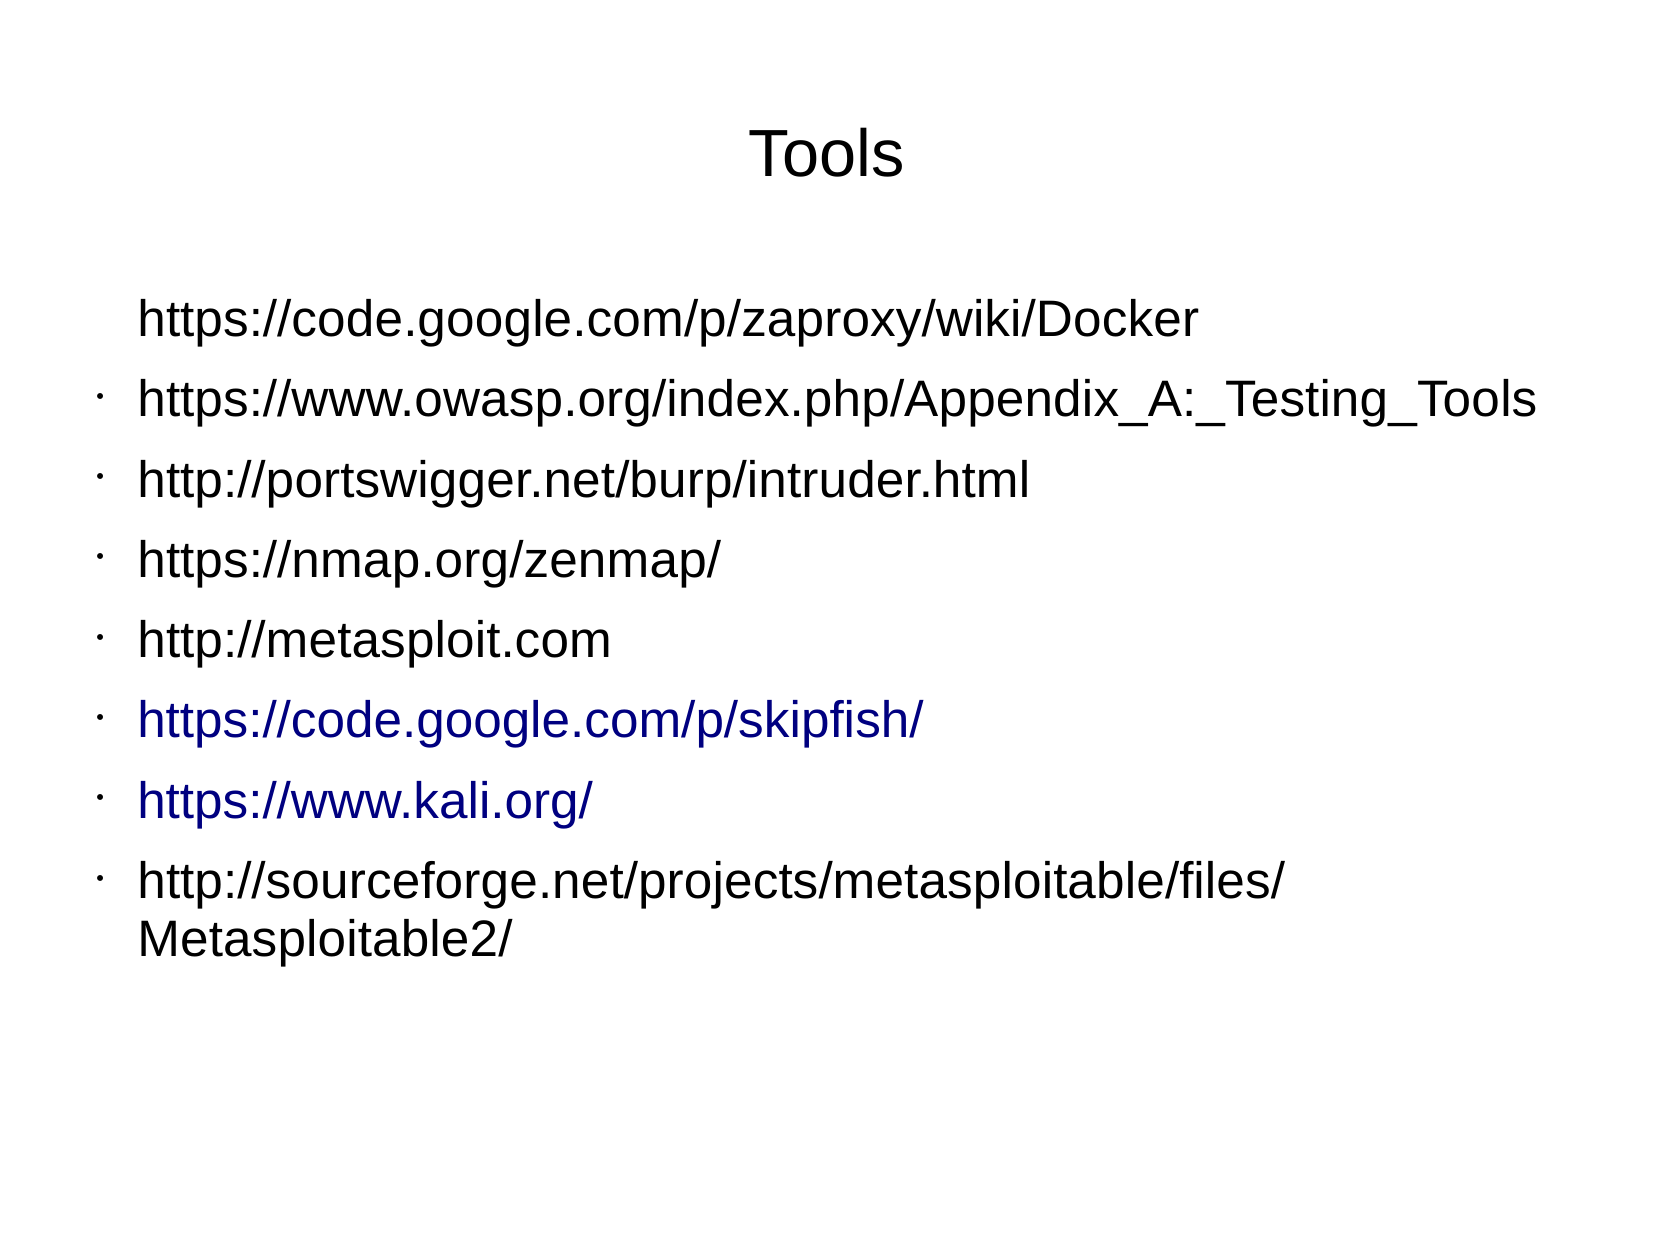

# Tools
https://code.google.com/p/zaproxy/wiki/Docker
https://www.owasp.org/index.php/Appendix_A:_Testing_Tools
http://portswigger.net/burp/intruder.html
https://nmap.org/zenmap/
http://metasploit.com
https://code.google.com/p/skipfish/
https://www.kali.org/
http://sourceforge.net/projects/metasploitable/files/Metasploitable2/